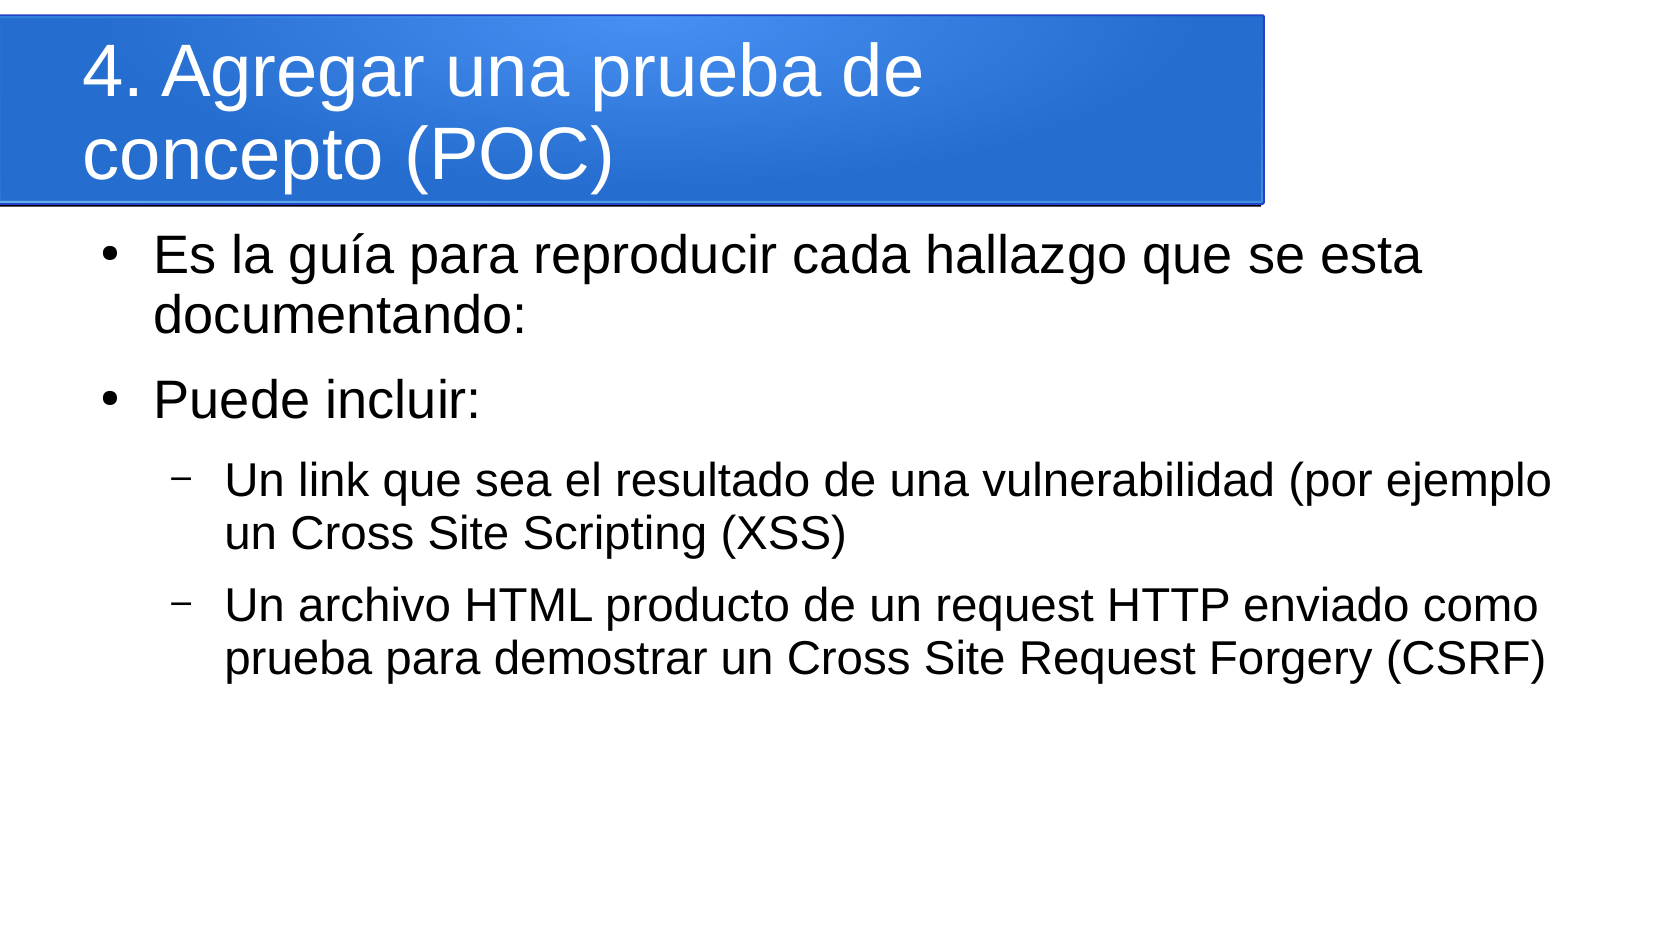

# 4. Agregar una prueba de concepto (POC)
Es la guía para reproducir cada hallazgo que se esta documentando:
Puede incluir:
Un link que sea el resultado de una vulnerabilidad (por ejemplo un Cross Site Scripting (XSS)
Un archivo HTML producto de un request HTTP enviado como prueba para demostrar un Cross Site Request Forgery (CSRF)